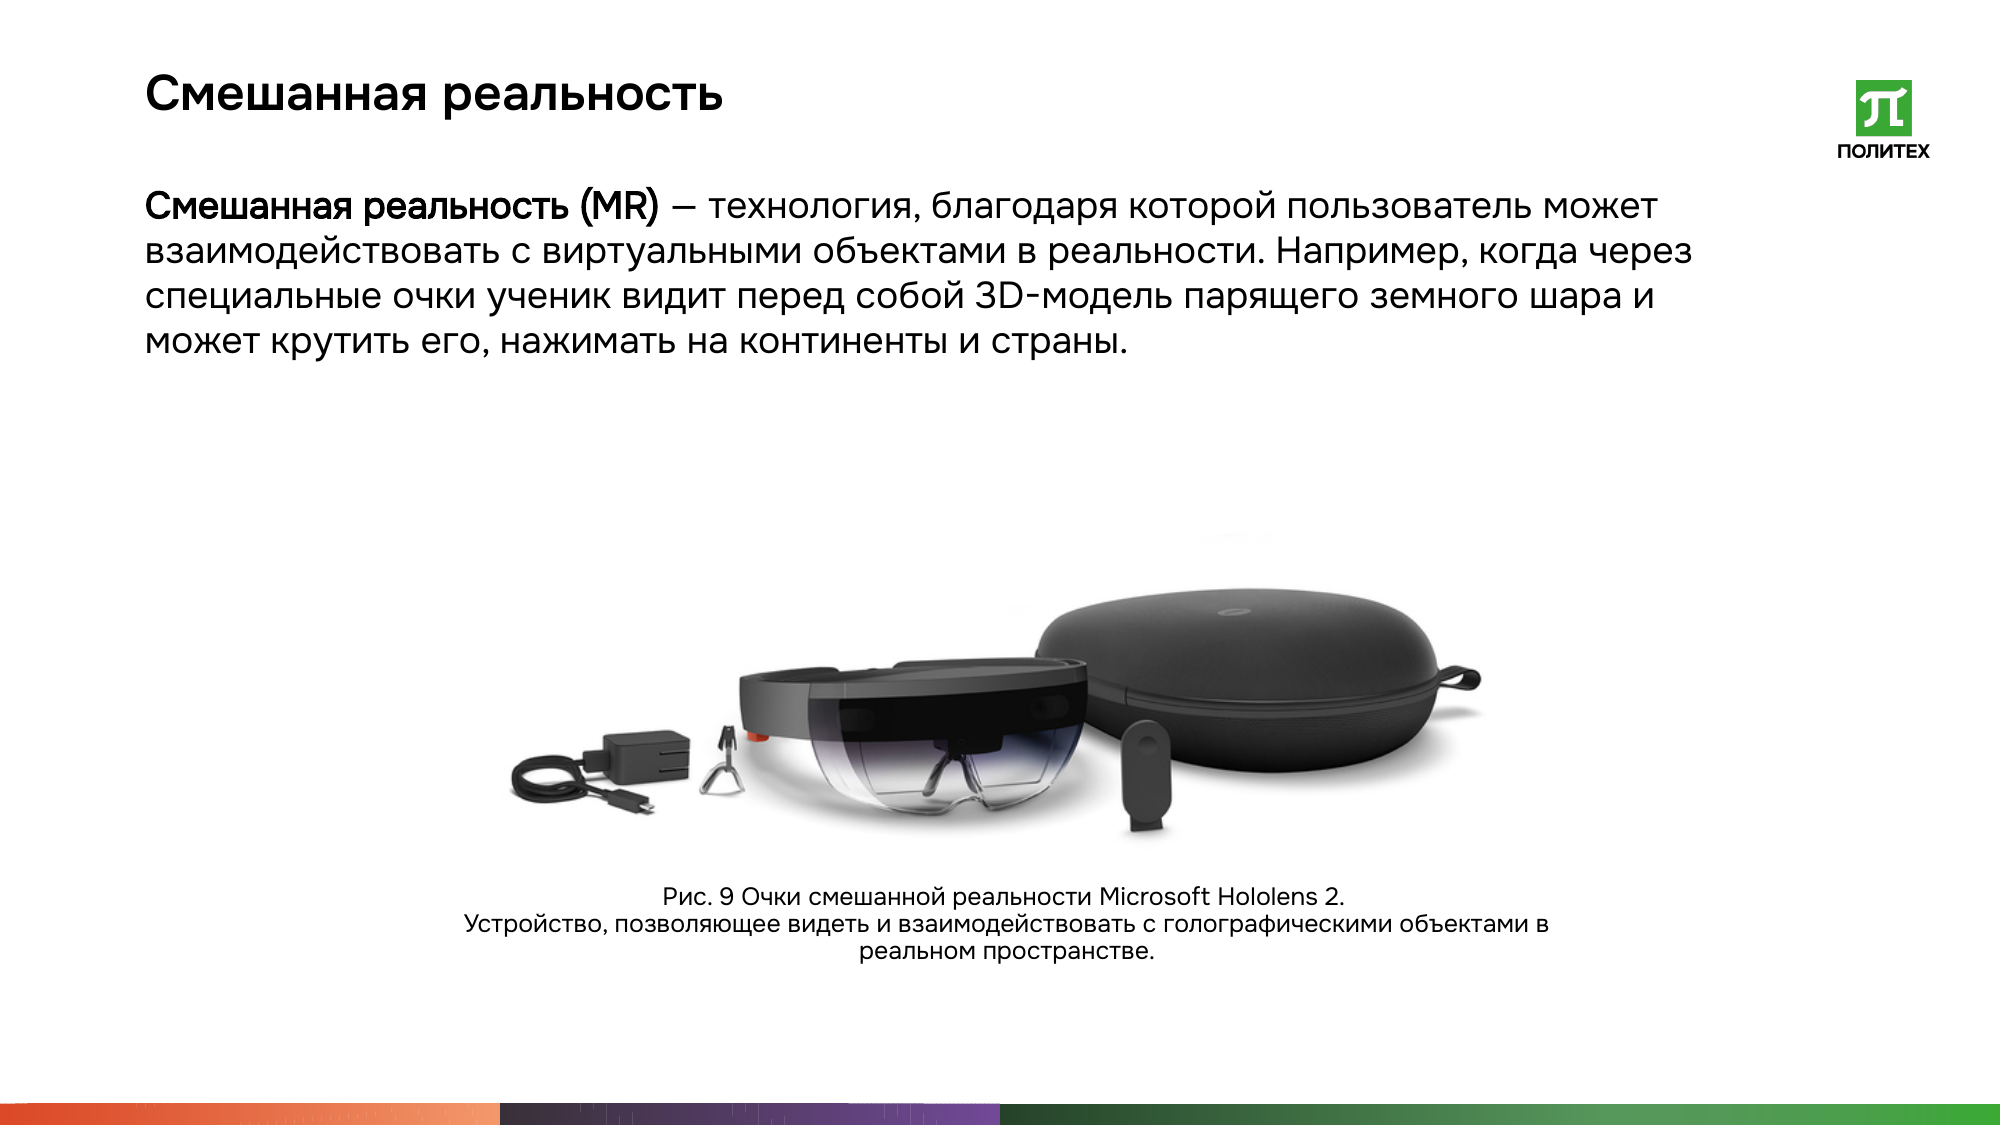

# Смешанная реальность
Смешанная реальность (MR) — технология, благодаря которой пользователь может взаимодействовать с виртуальными объектами в реальности. Например, когда через специальные очки ученик видит перед собой 3D-модель парящего земного шара и может крутить его, нажимать на континенты и страны.
Рис. 9 Очки смешанной реальности Microsoft Hololens 2.
Устройство, позволяющее видеть и взаимодействовать с голографическими объектами в реальном пространстве.